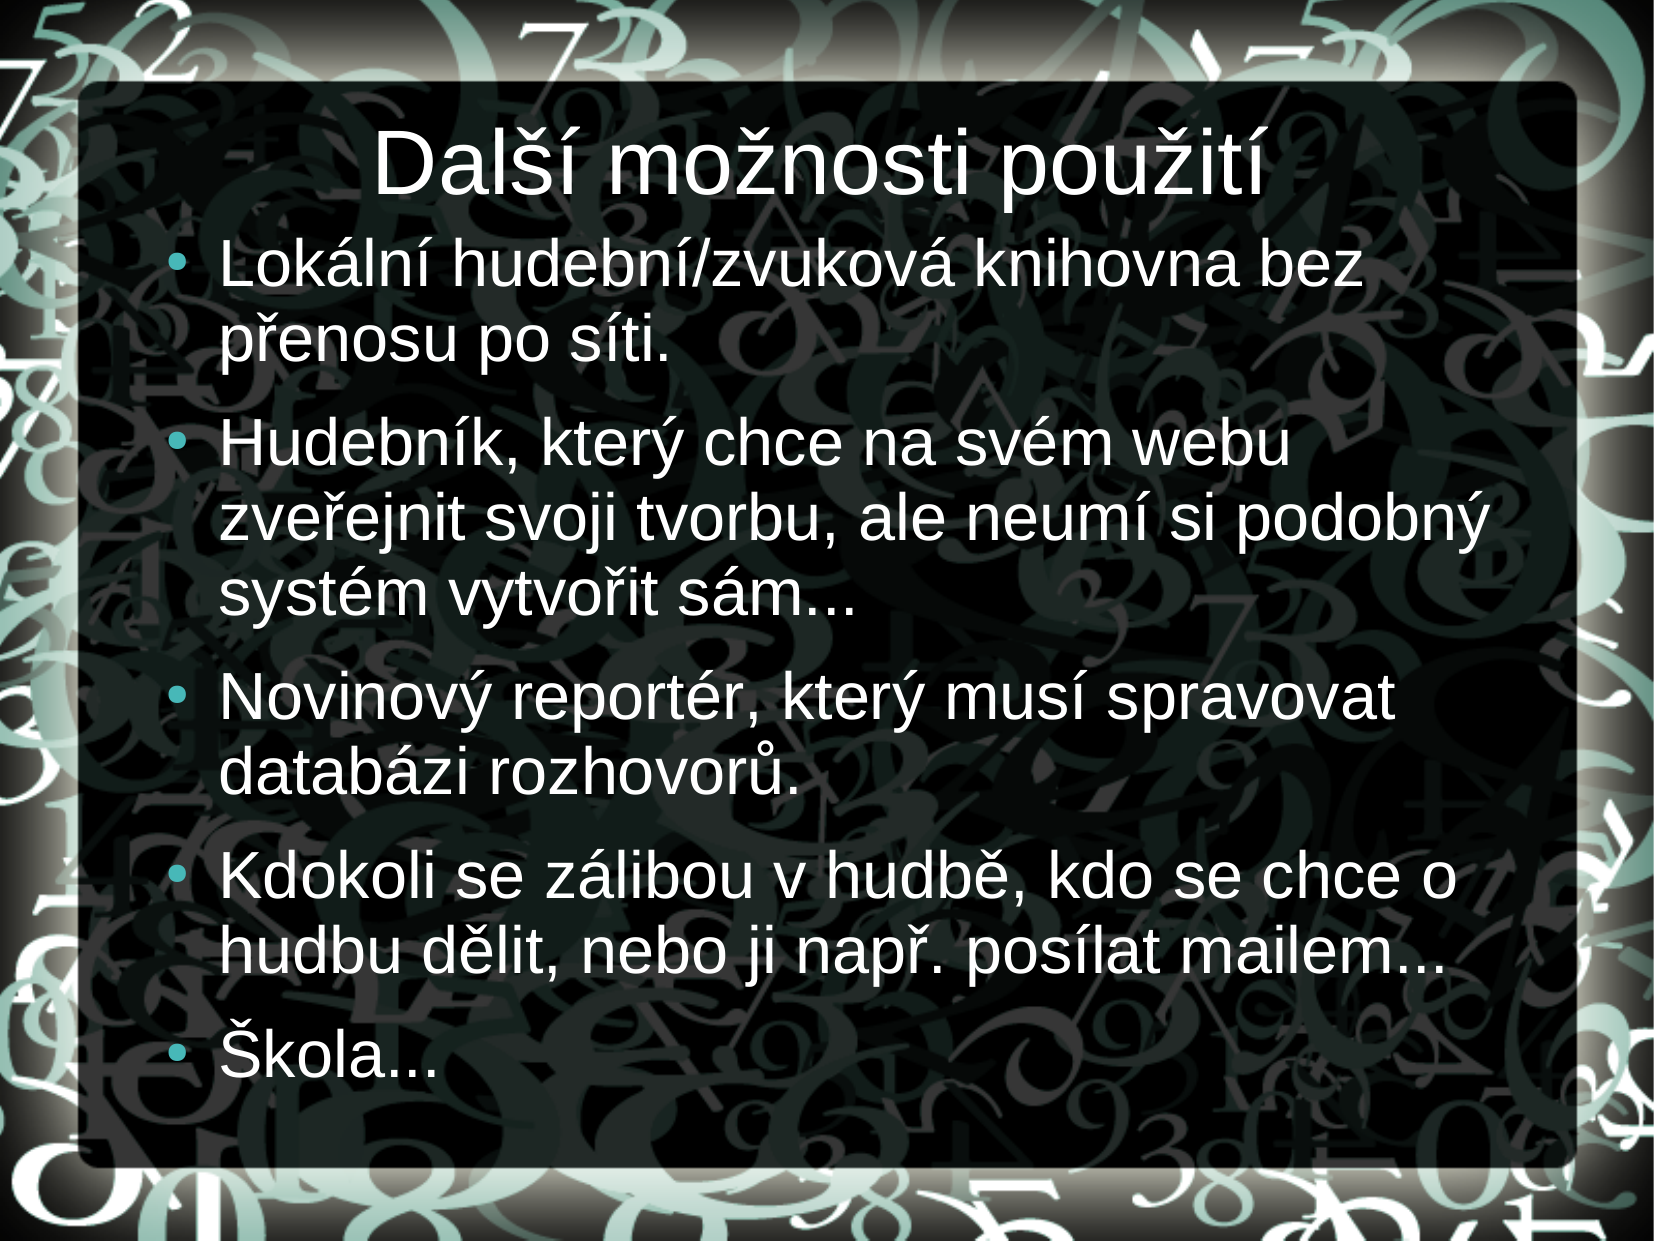

# Další možnosti použití
Lokální hudební/zvuková knihovna bez přenosu po síti.
Hudebník, který chce na svém webu zveřejnit svoji tvorbu, ale neumí si podobný systém vytvořit sám...
Novinový reportér, který musí spravovat databázi rozhovorů.
Kdokoli se zálibou v hudbě, kdo se chce o hudbu dělit, nebo ji např. posílat mailem...
Škola...